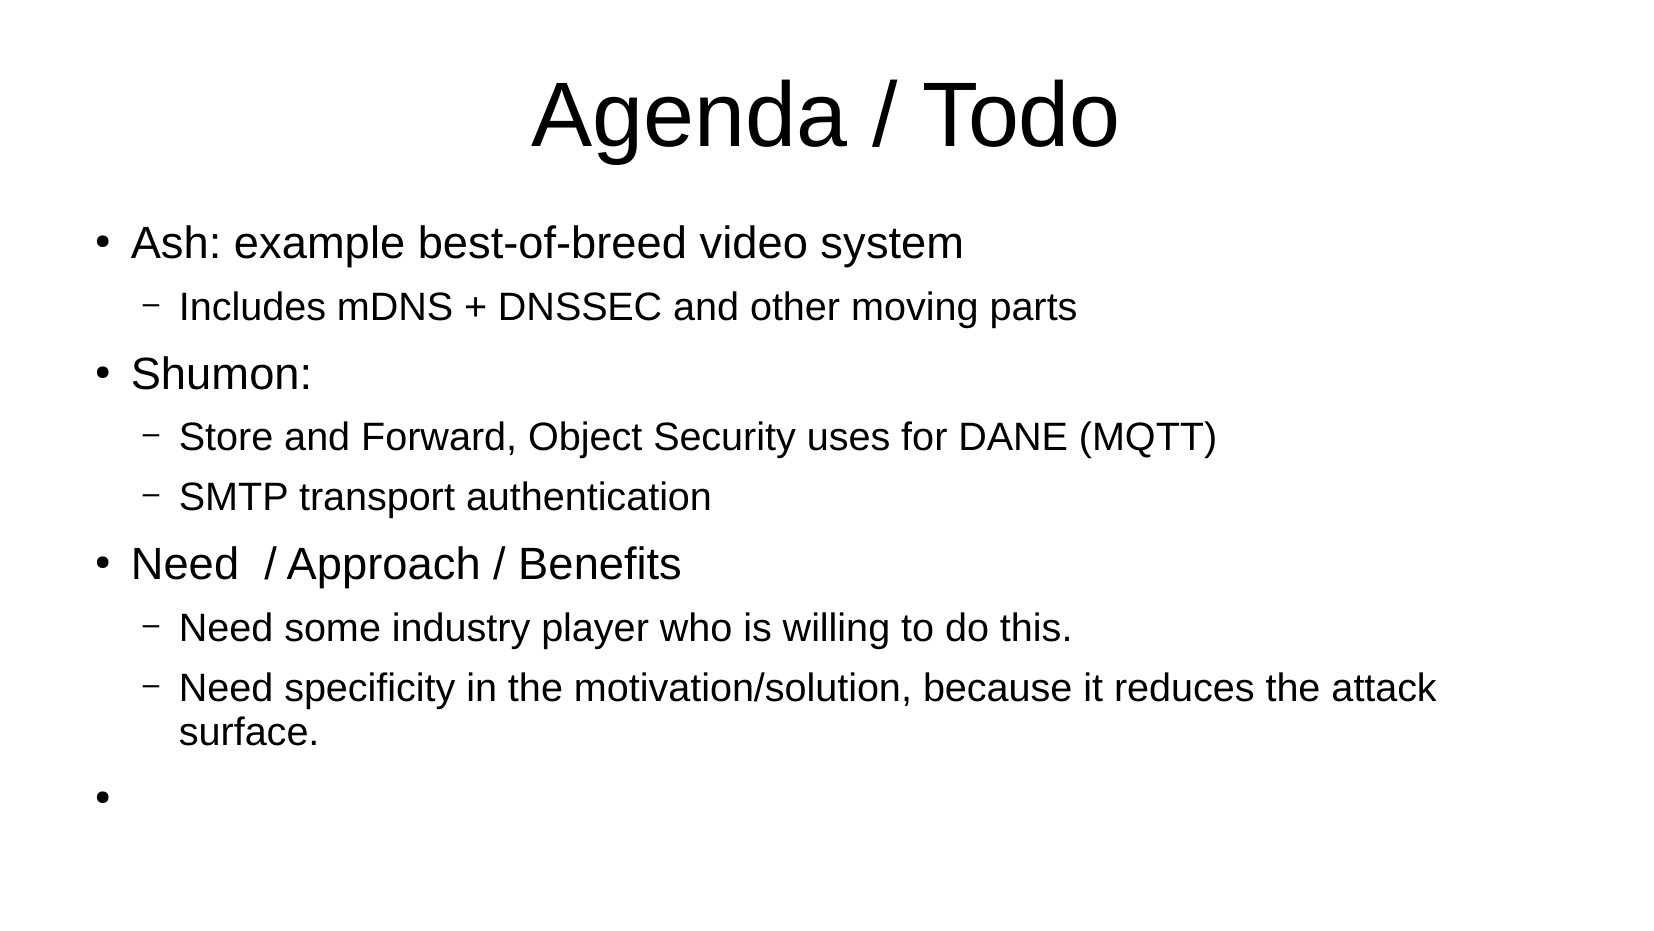

# Agenda / Todo
Ash: example best-of-breed video system
Includes mDNS + DNSSEC and other moving parts
Shumon:
Store and Forward, Object Security uses for DANE (MQTT)
SMTP transport authentication
Need / Approach / Benefits
Need some industry player who is willing to do this.
Need specificity in the motivation/solution, because it reduces the attack surface.